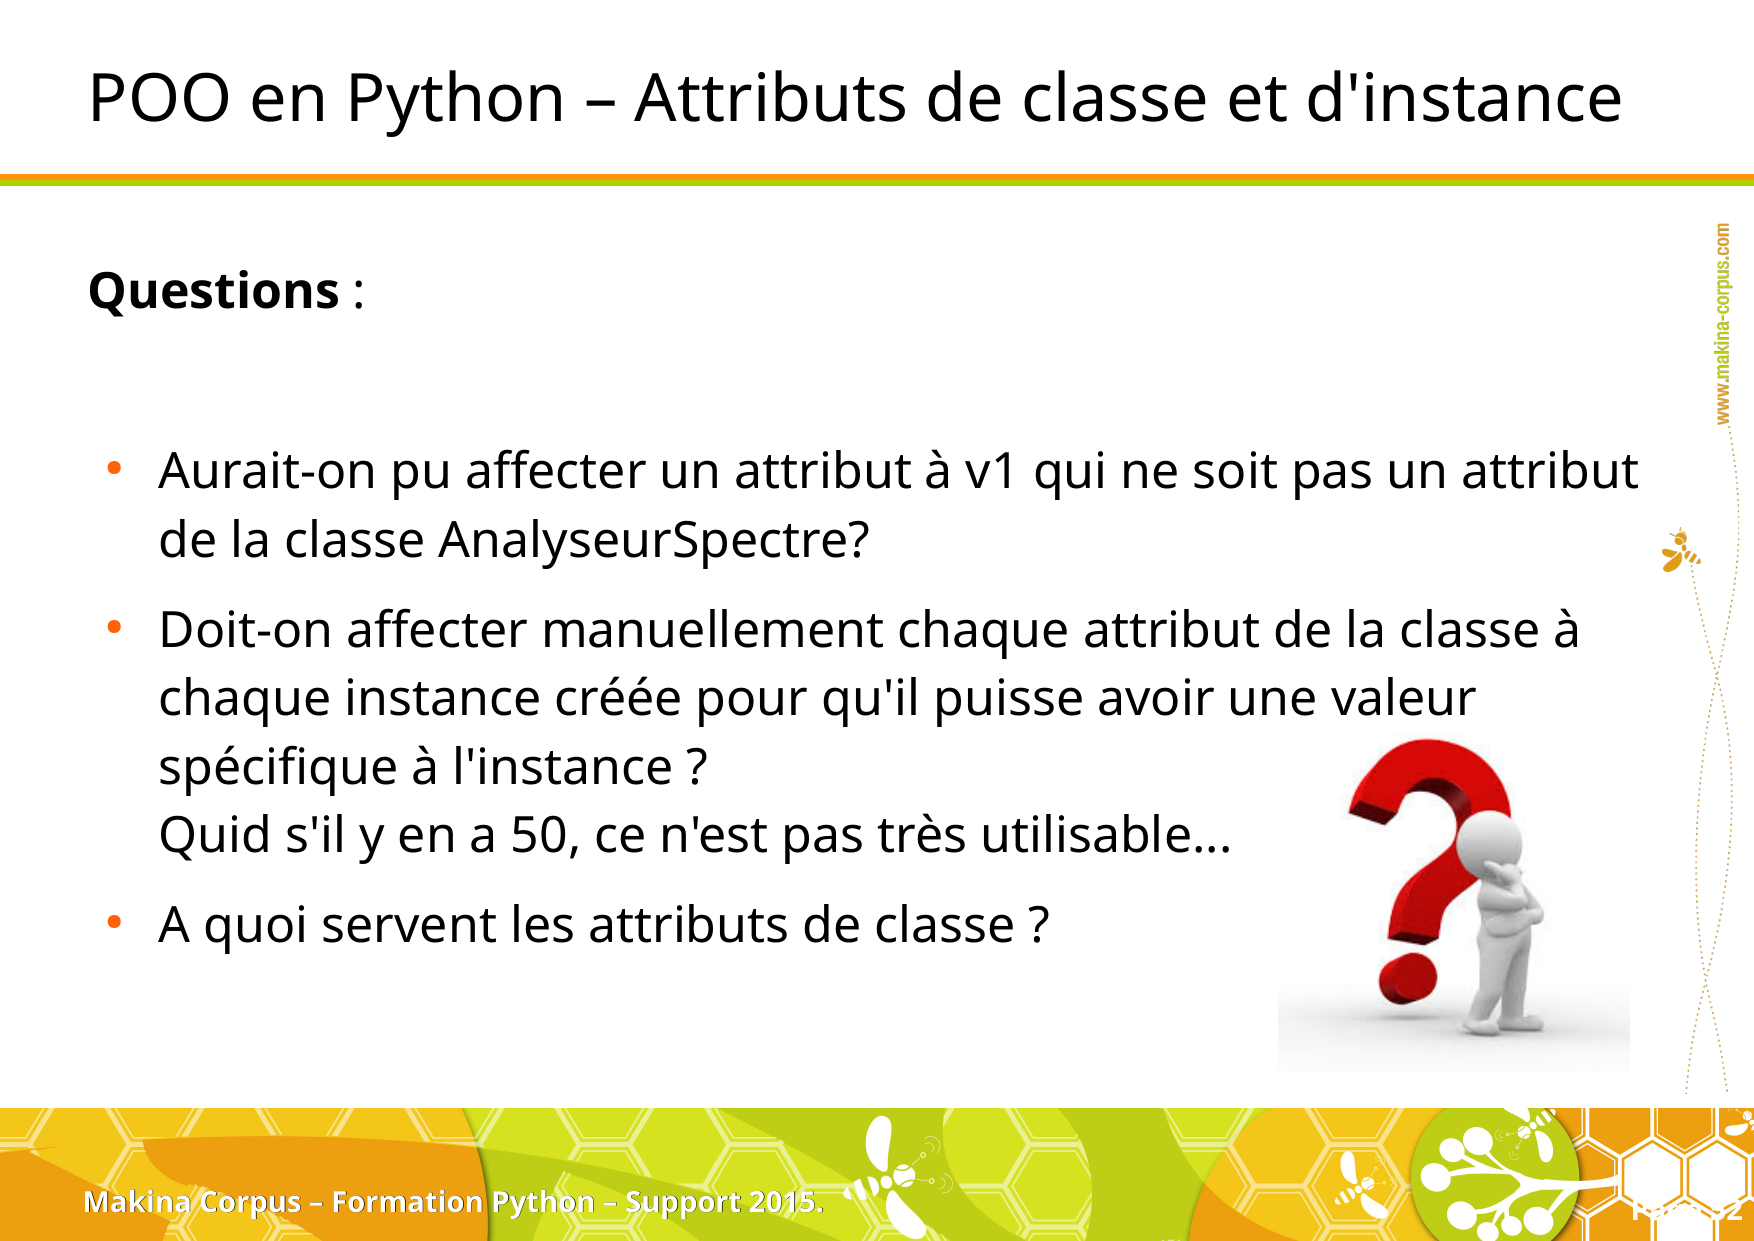

# POO en Python – Attributs de classe et d'instance
Questions :
Aurait-on pu affecter un attribut à v1 qui ne soit pas un attribut de la classe AnalyseurSpectre?
Doit-on affecter manuellement chaque attribut de la classe à chaque instance créée pour qu'il puisse avoir une valeur spécifique à l'instance ?
Quid s'il y en a 50, ce n'est pas très utilisable...
A quoi servent les attributs de classe ?
tesg
52